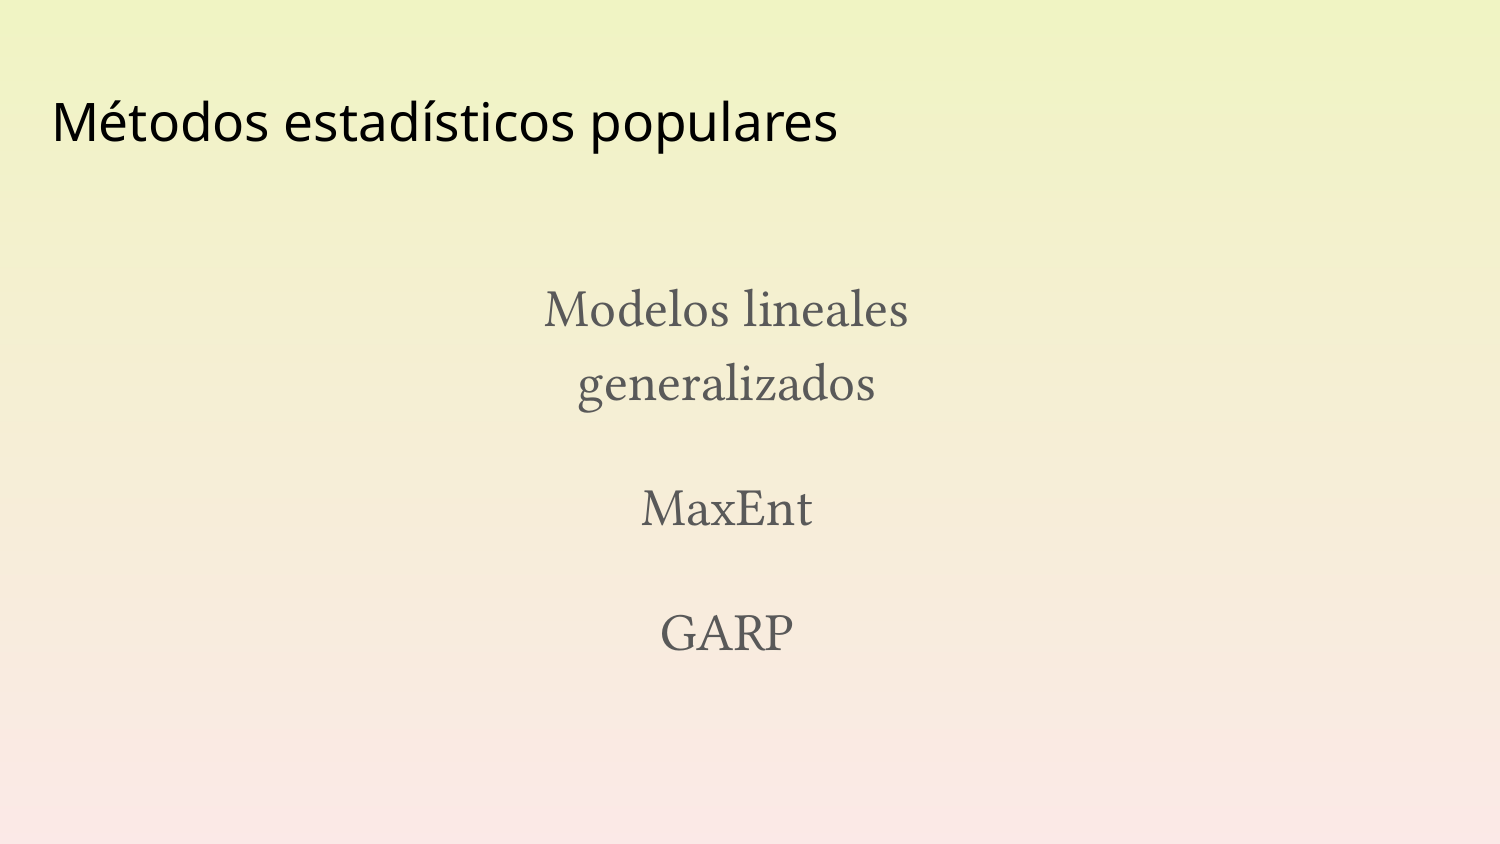

# Métodos estadísticos populares
Modelos lineales generalizados
MaxEnt
GARP